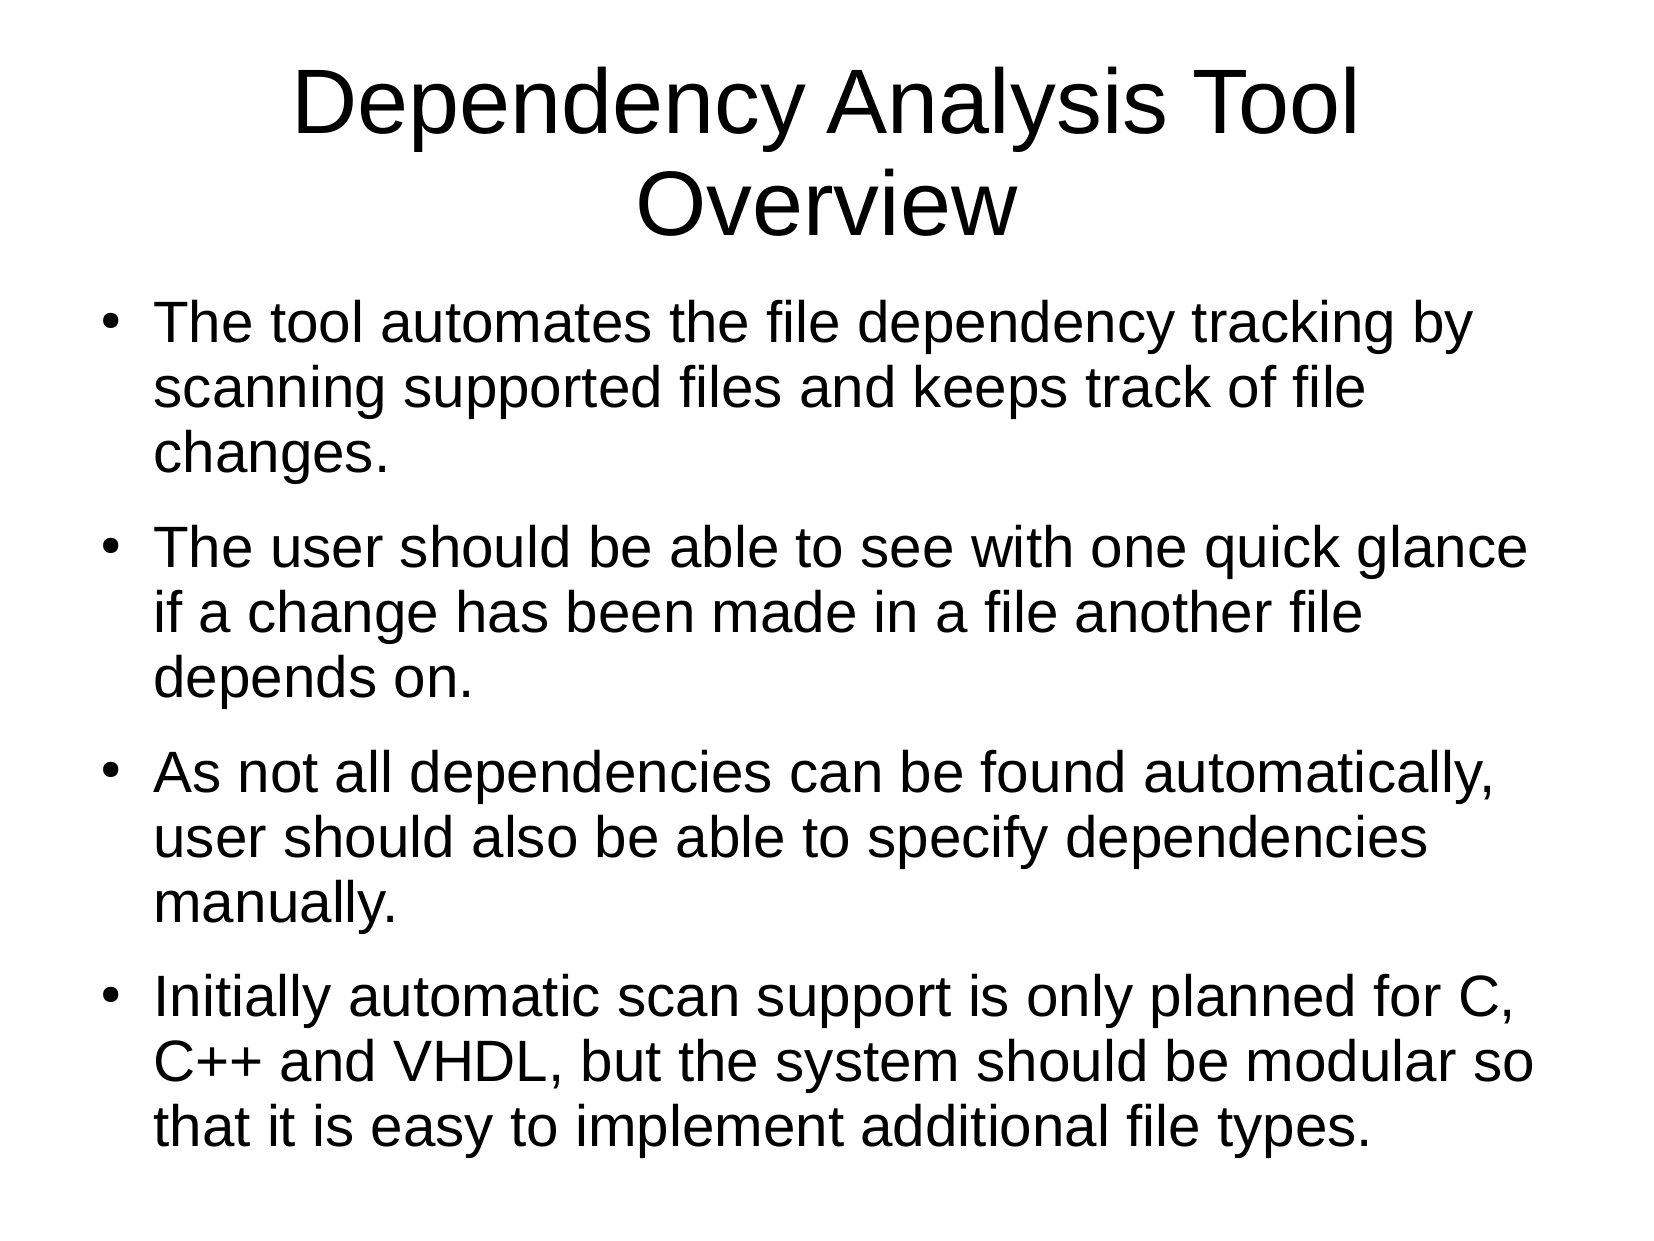

# Dependency Analysis Tool Overview
The tool automates the file dependency tracking by scanning supported files and keeps track of file changes.
The user should be able to see with one quick glance if a change has been made in a file another file depends on.
As not all dependencies can be found automatically, user should also be able to specify dependencies manually.
Initially automatic scan support is only planned for C, C++ and VHDL, but the system should be modular so that it is easy to implement additional file types.